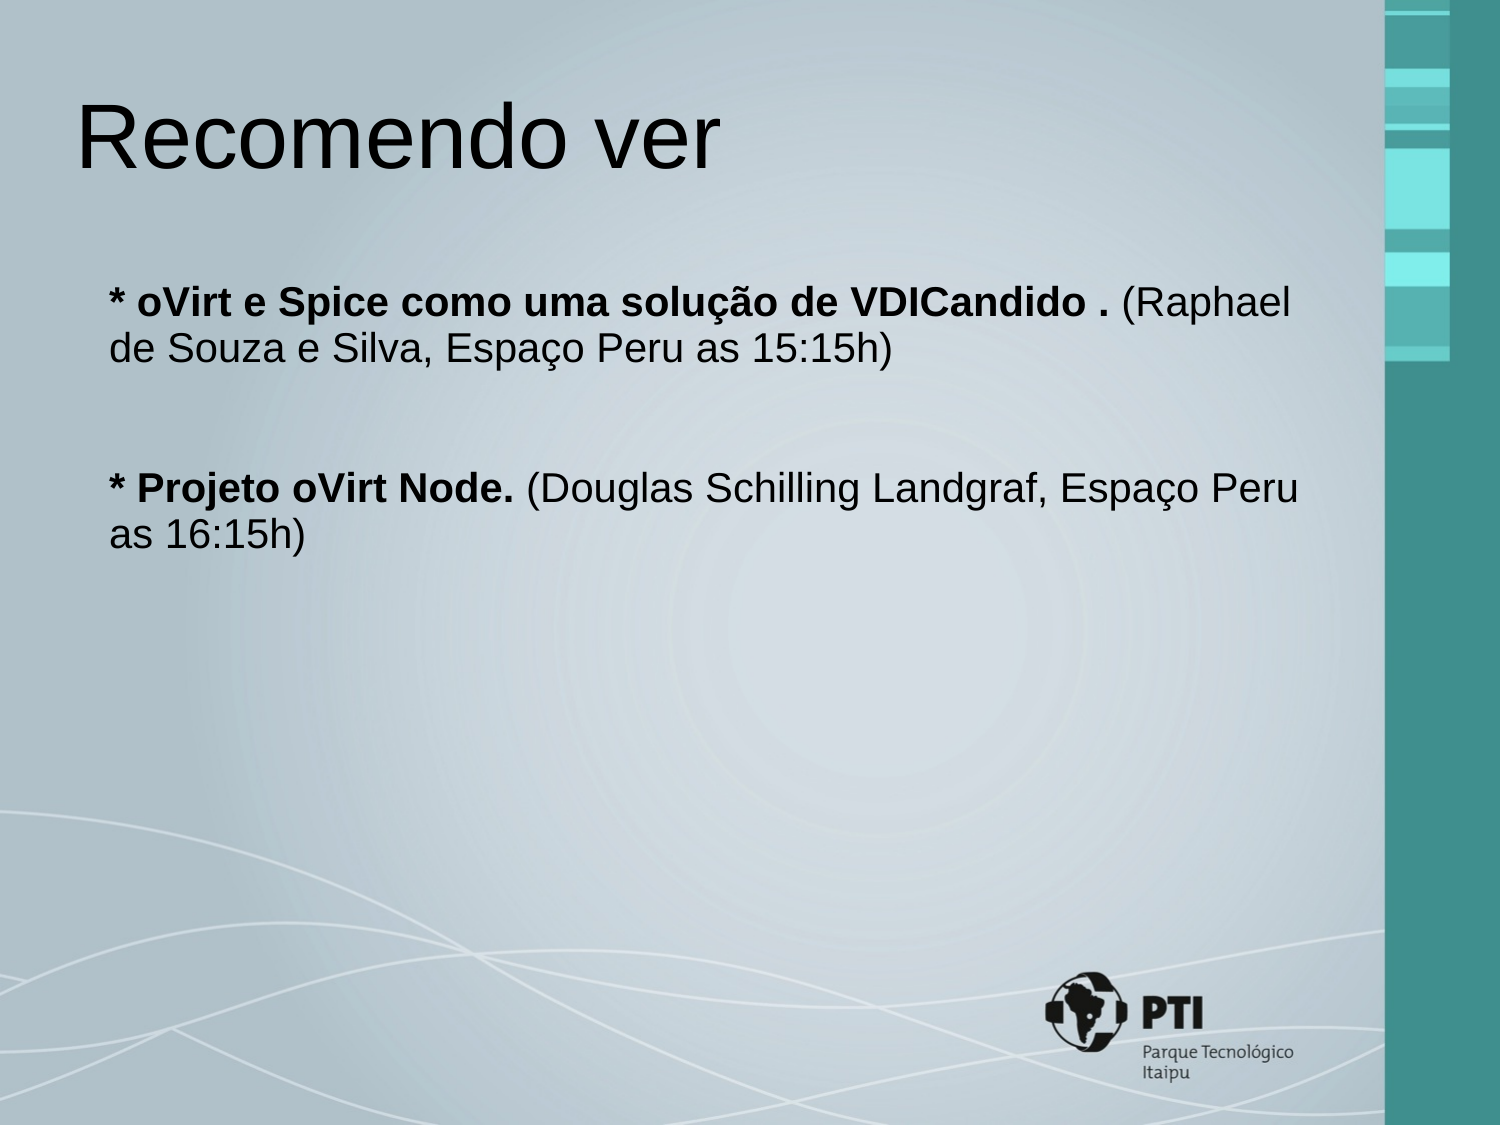

# Recomendo ver
* oVirt e Spice como uma solução de VDICandido . (Raphael de Souza e Silva, Espaço Peru as 15:15h)
* Projeto oVirt Node. (Douglas Schilling Landgraf, Espaço Peru as 16:15h)